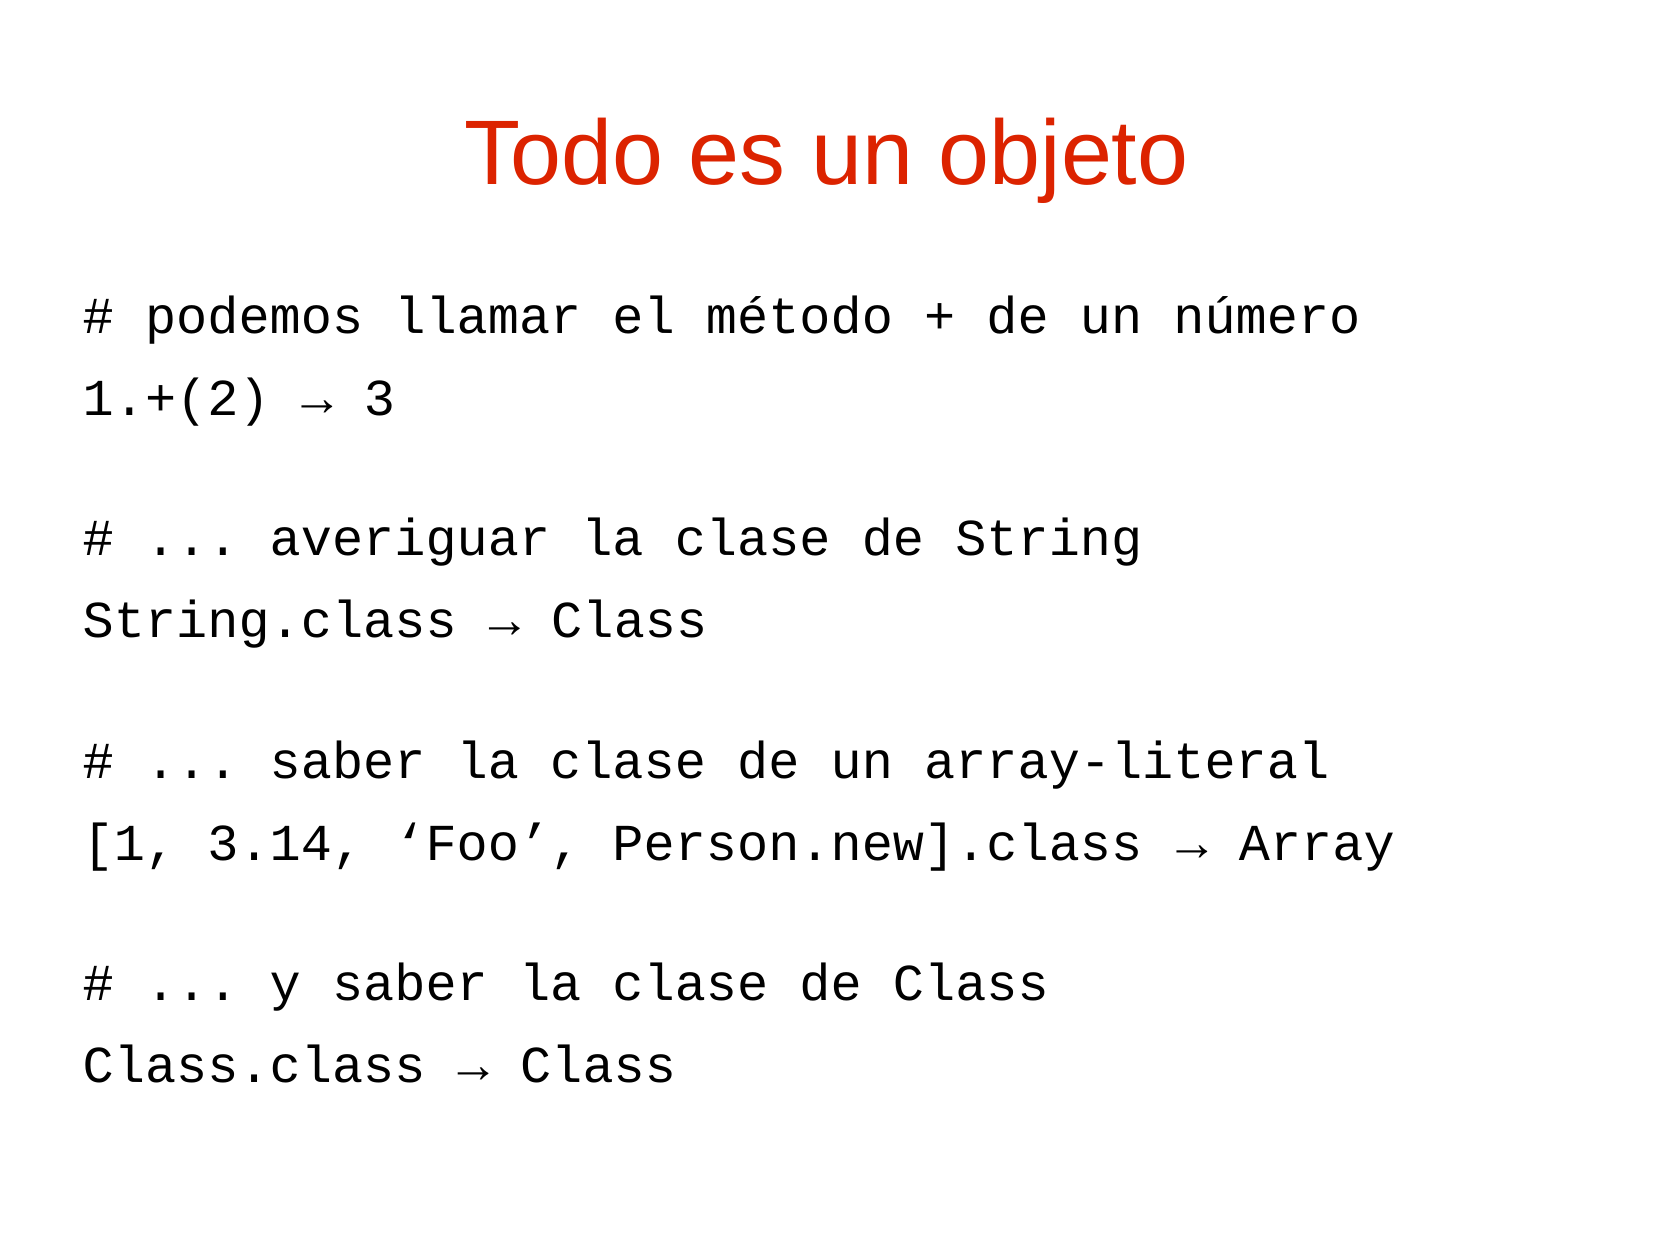

# Todo es un objeto
# podemos llamar el método + de un número
1.+(2) → 3
# ... averiguar la clase de String
String.class → Class
# ... saber la clase de un array-literal
[1, 3.14, ‘Foo’, Person.new].class → Array
# ... y saber la clase de Class
Class.class → Class